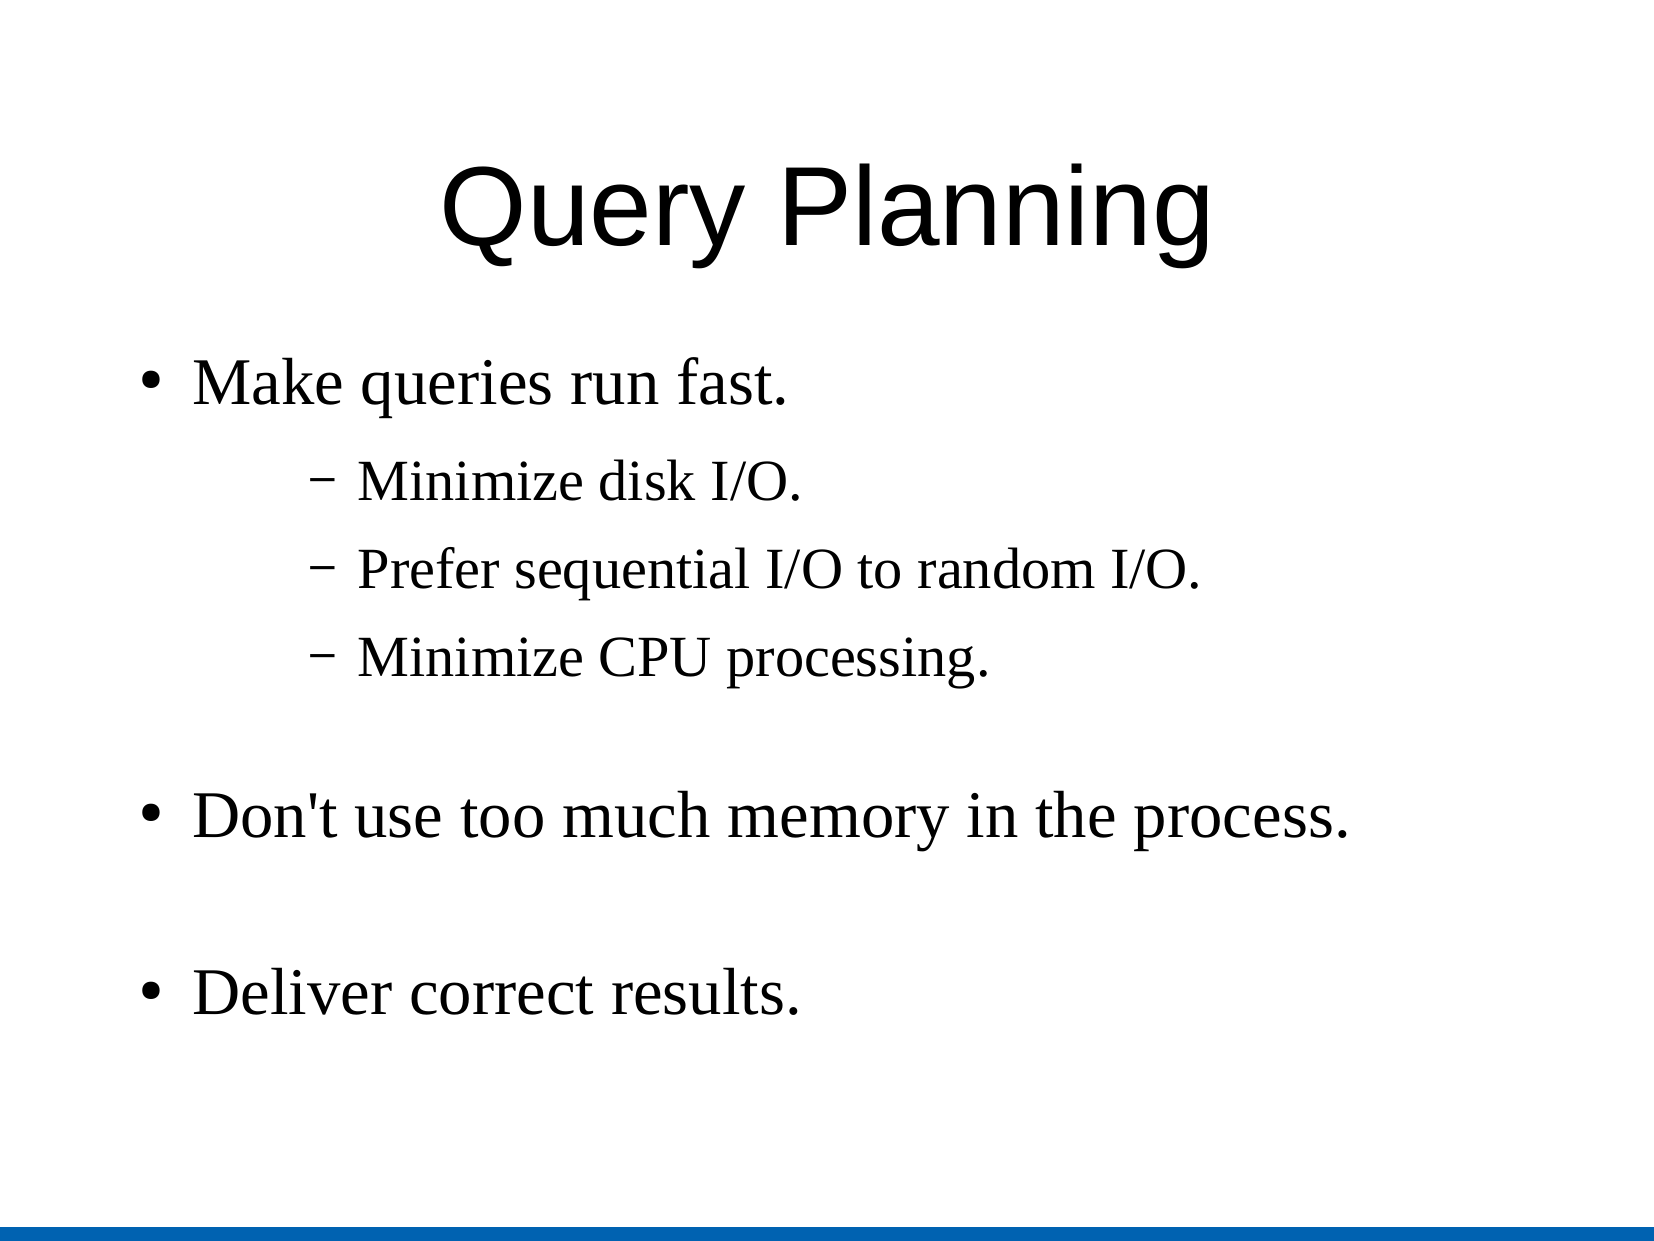

# Query Planning
Make queries run fast.
Minimize disk I/O.
Prefer sequential I/O to random I/O.
Minimize CPU processing.
Don't use too much memory in the process.
Deliver correct results.